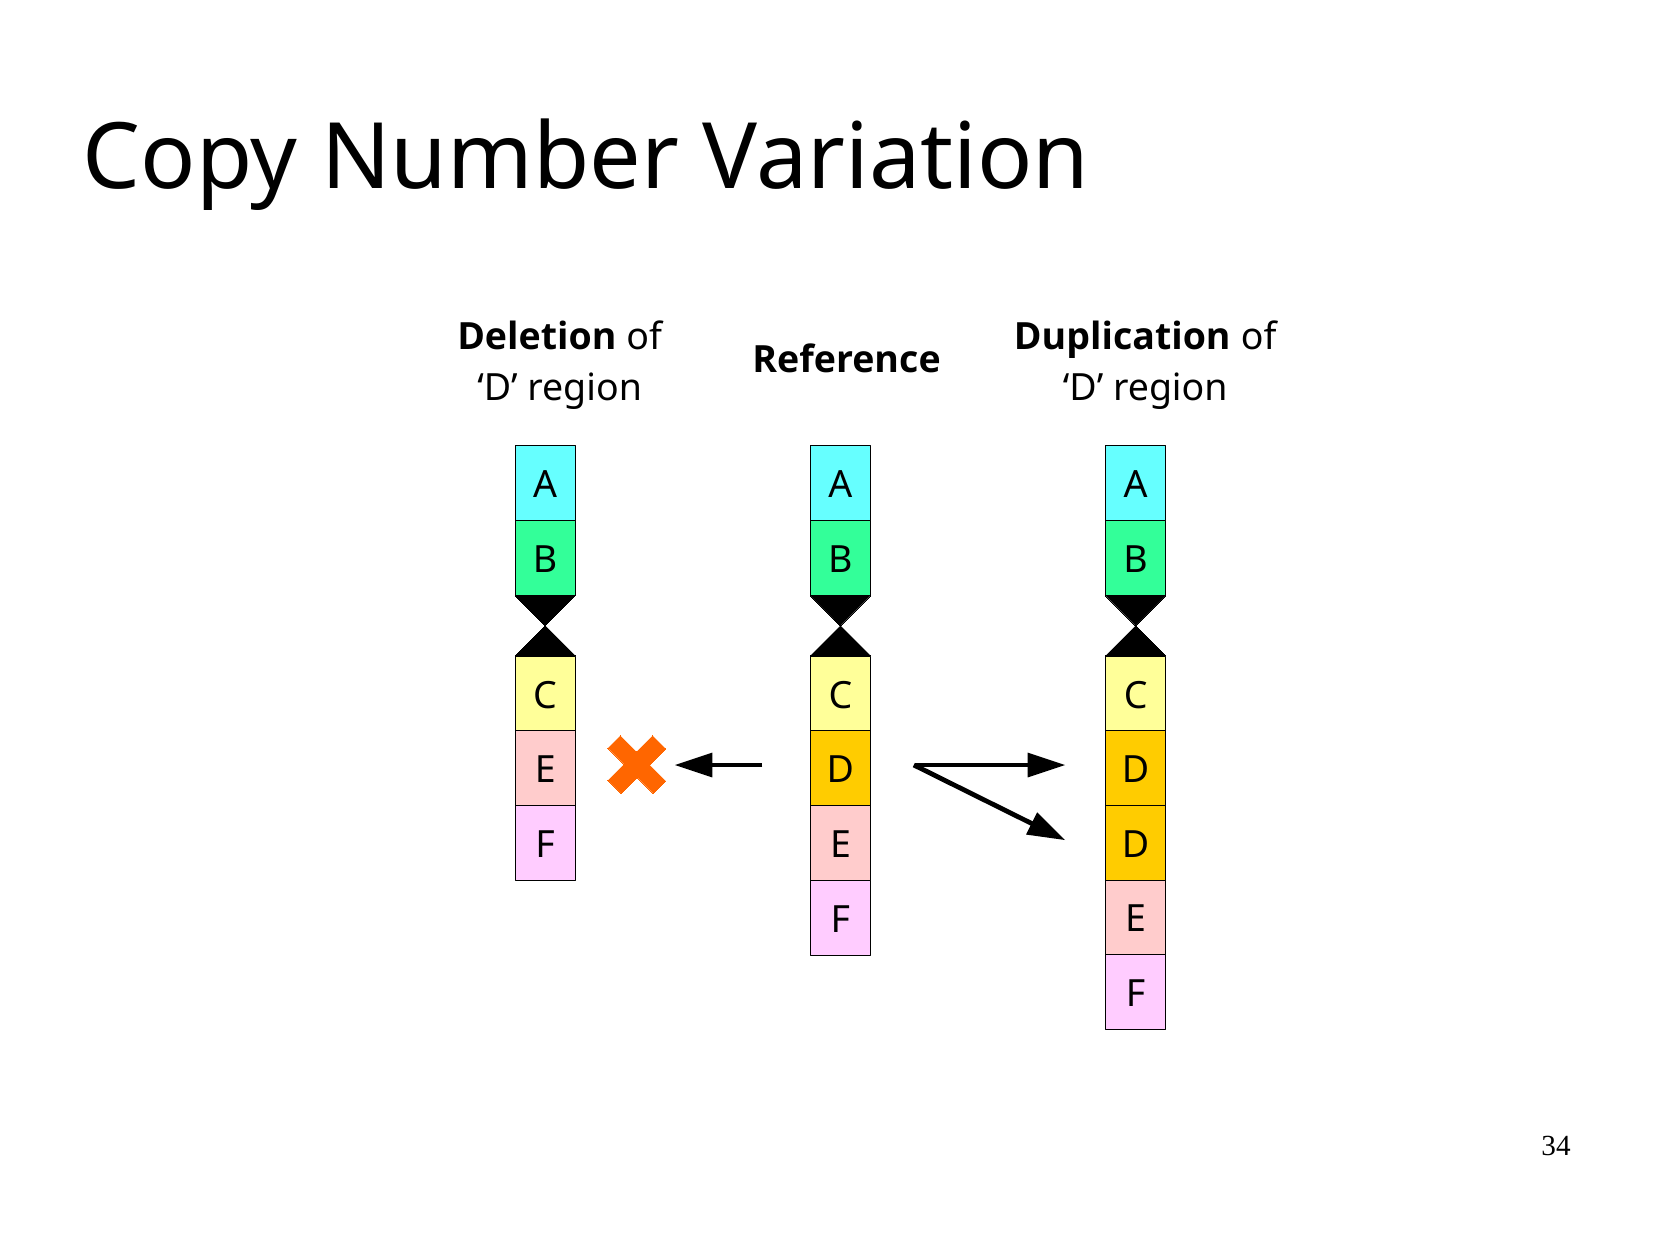

# Copy Number Variation
Deletion of
‘D’ region
Duplication of
‘D’ region
Reference
A
A
A
B
B
B
C
C
C
E
D
D
D
F
E
E
F
F
34